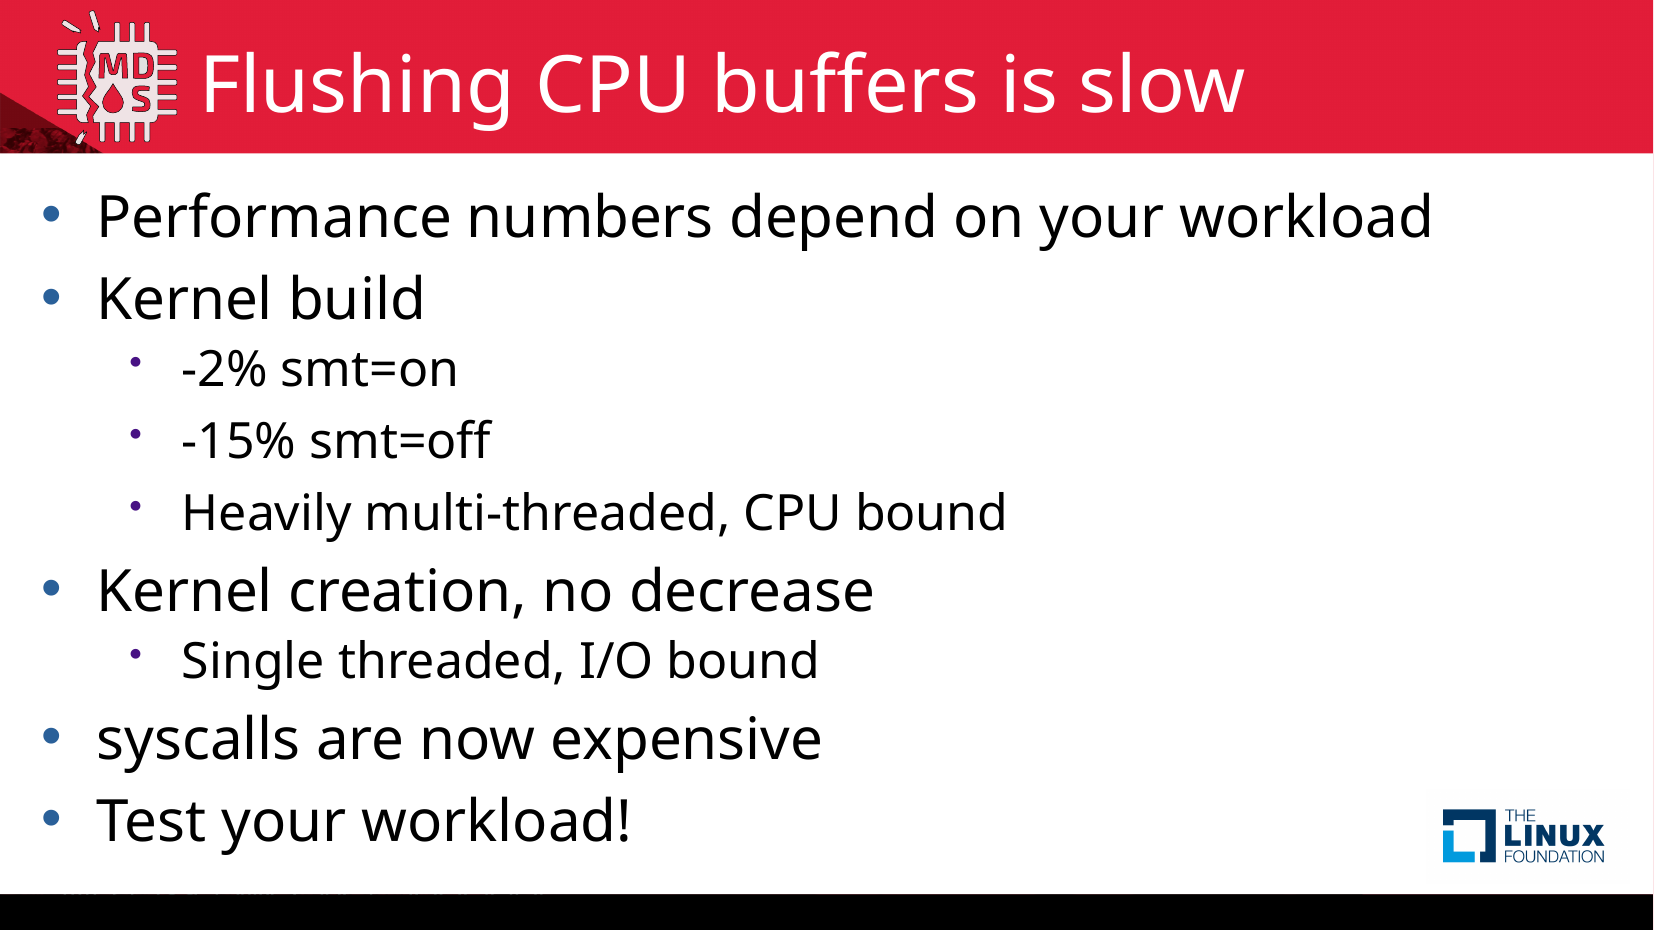

# Flushing CPU buffers is slow
Performance numbers depend on your workload
Kernel build
-2% smt=on
-15% smt=off
Heavily multi-threaded, CPU bound
Kernel creation, no decrease
Single threaded, I/O bound
syscalls are now expensive
Test your workload!